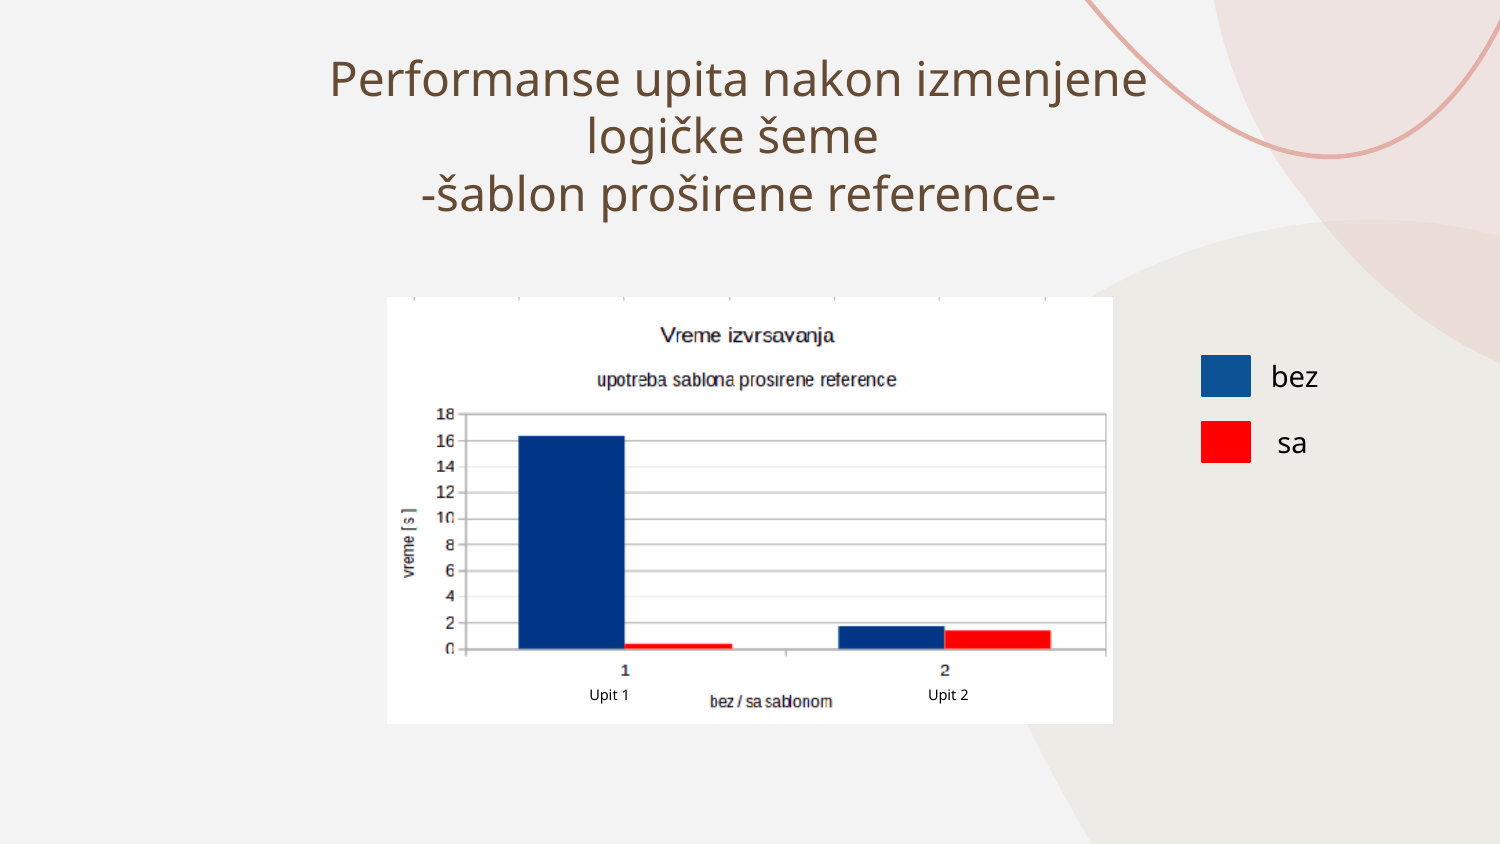

Performanse upita nakon izmenjene logičke šeme
-šablon proširene reference-
bez
sa
Upit 1
Upit 2